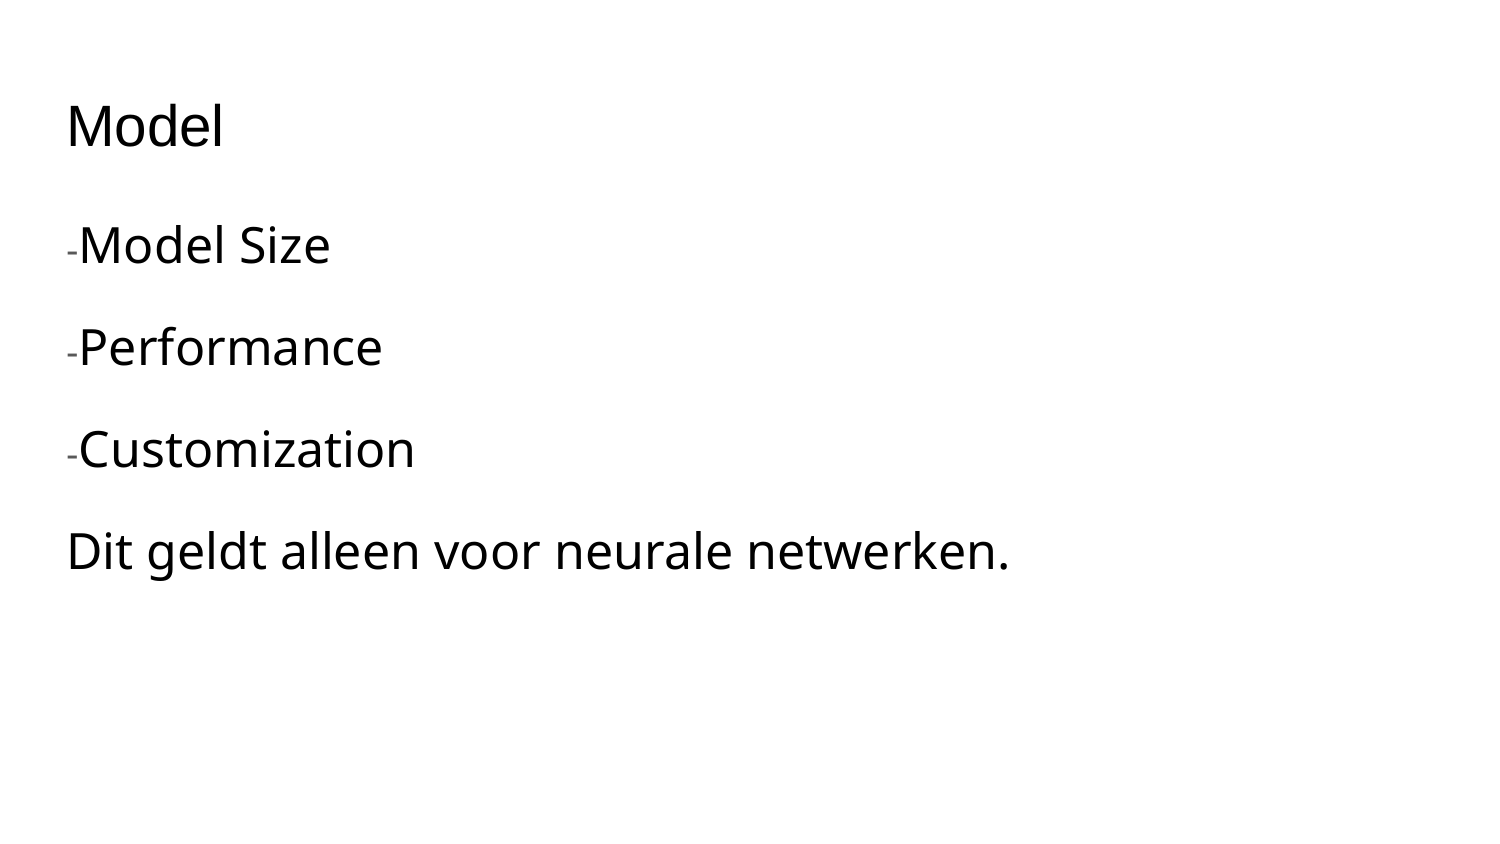

# Model
-Model Size
-Performance
-Customization
Dit geldt alleen voor neurale netwerken.